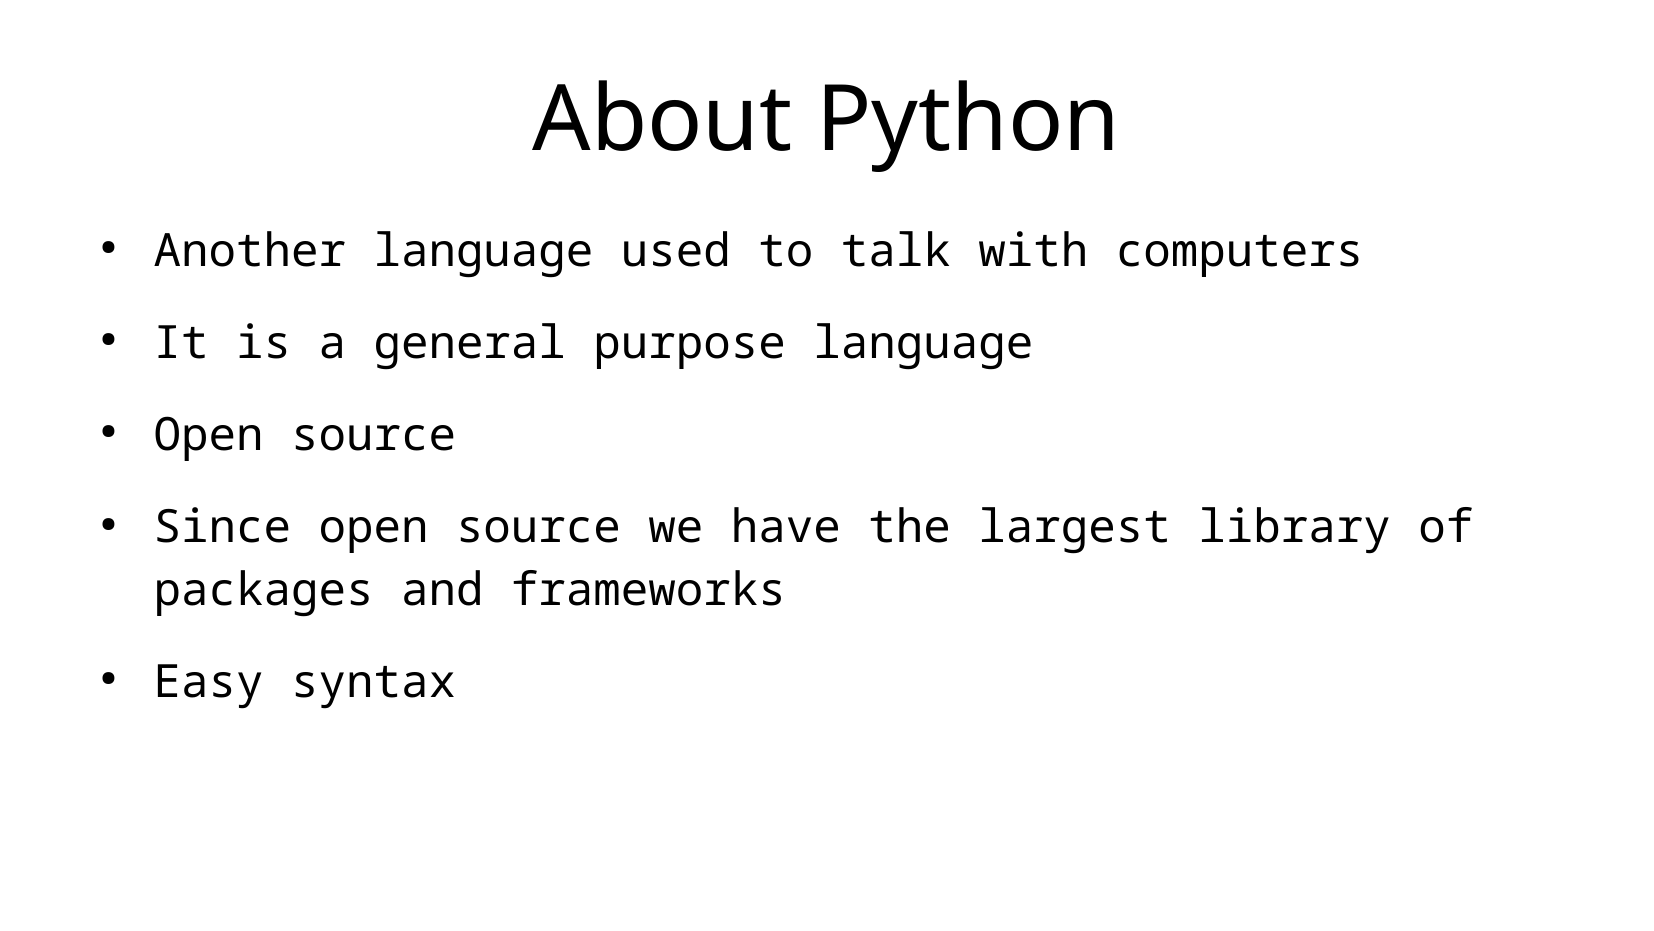

# About Python
Another language used to talk with computers
It is a general purpose language
Open source
Since open source we have the largest library of packages and frameworks
Easy syntax